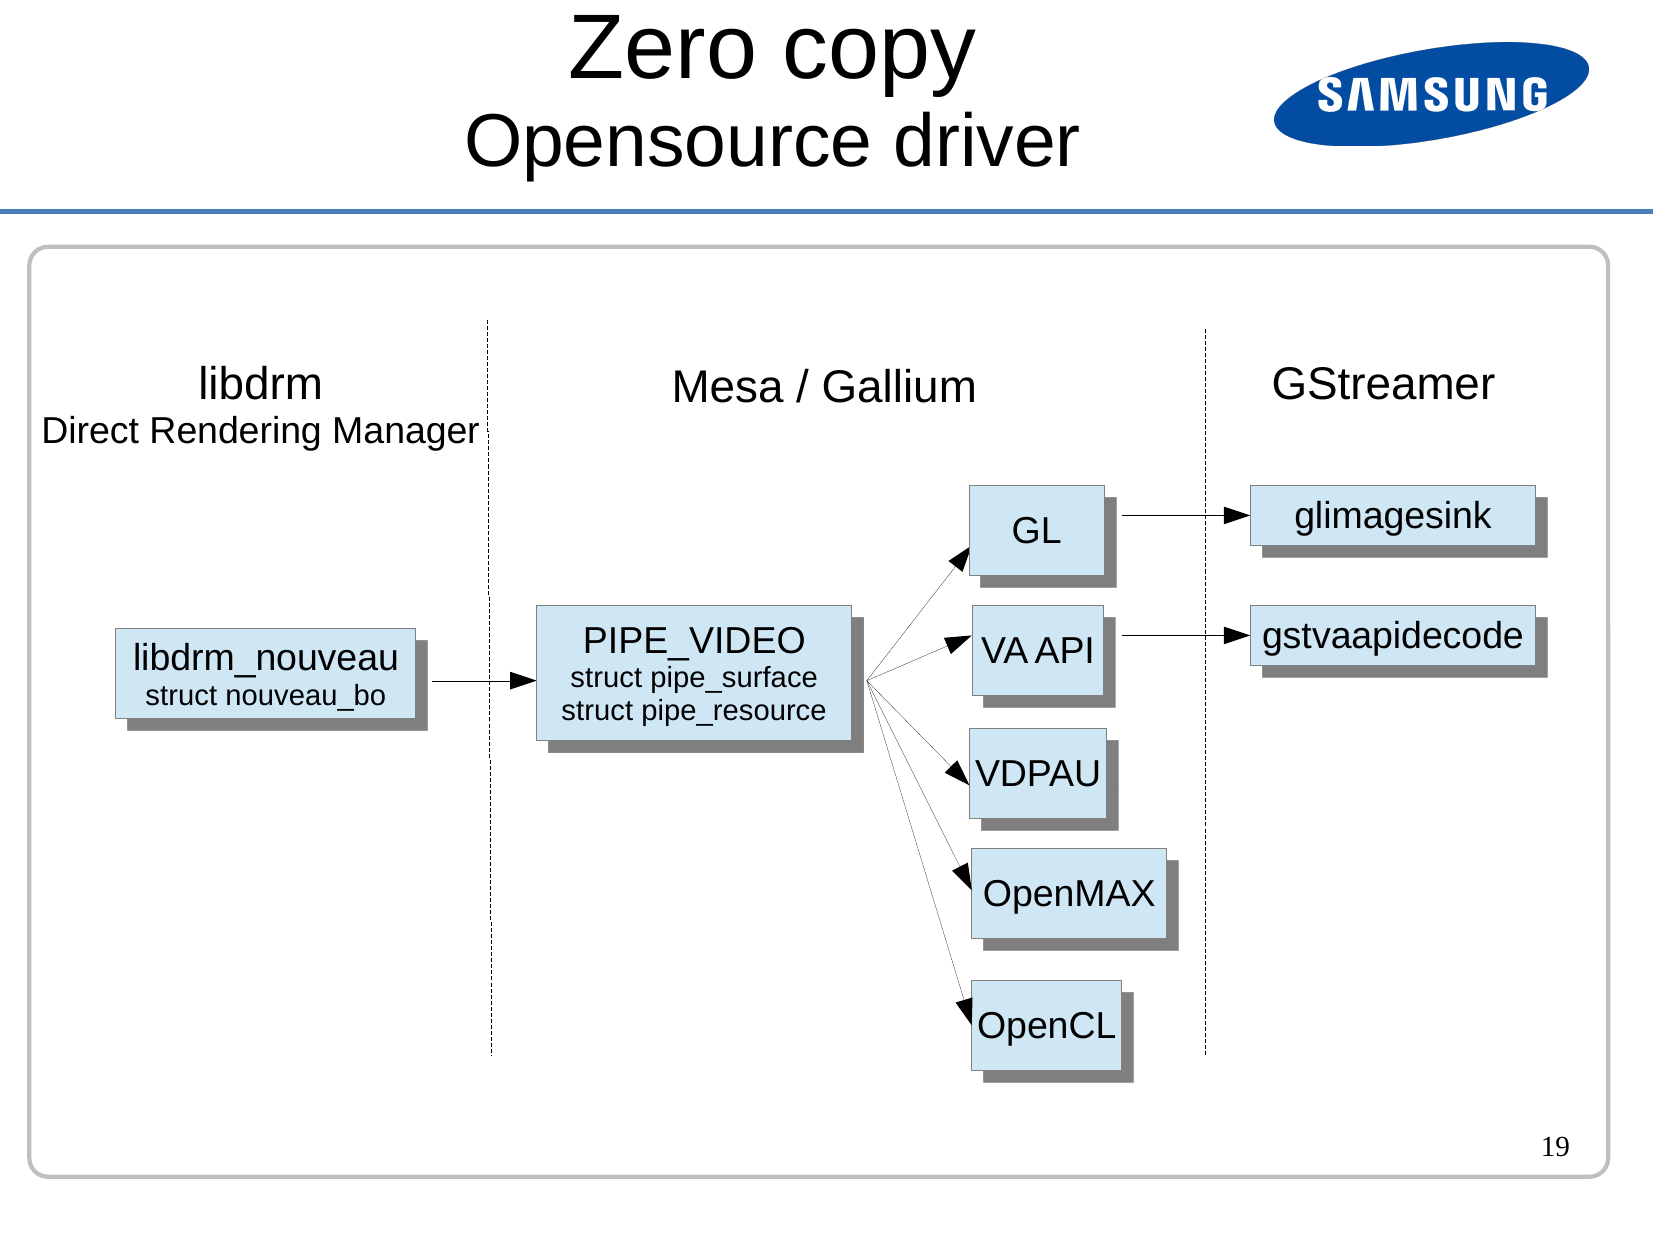

Zero copy
Opensource driver
#
libdrm
Direct Rendering Manager
GStreamer
Mesa / Gallium
GL
glimagesink
PIPE_VIDEO
struct pipe_surface
struct pipe_resource
VA API
gstvaapidecode
libdrm_nouveau
struct nouveau_bo
VDPAU
OpenMAX
OpenCL
19